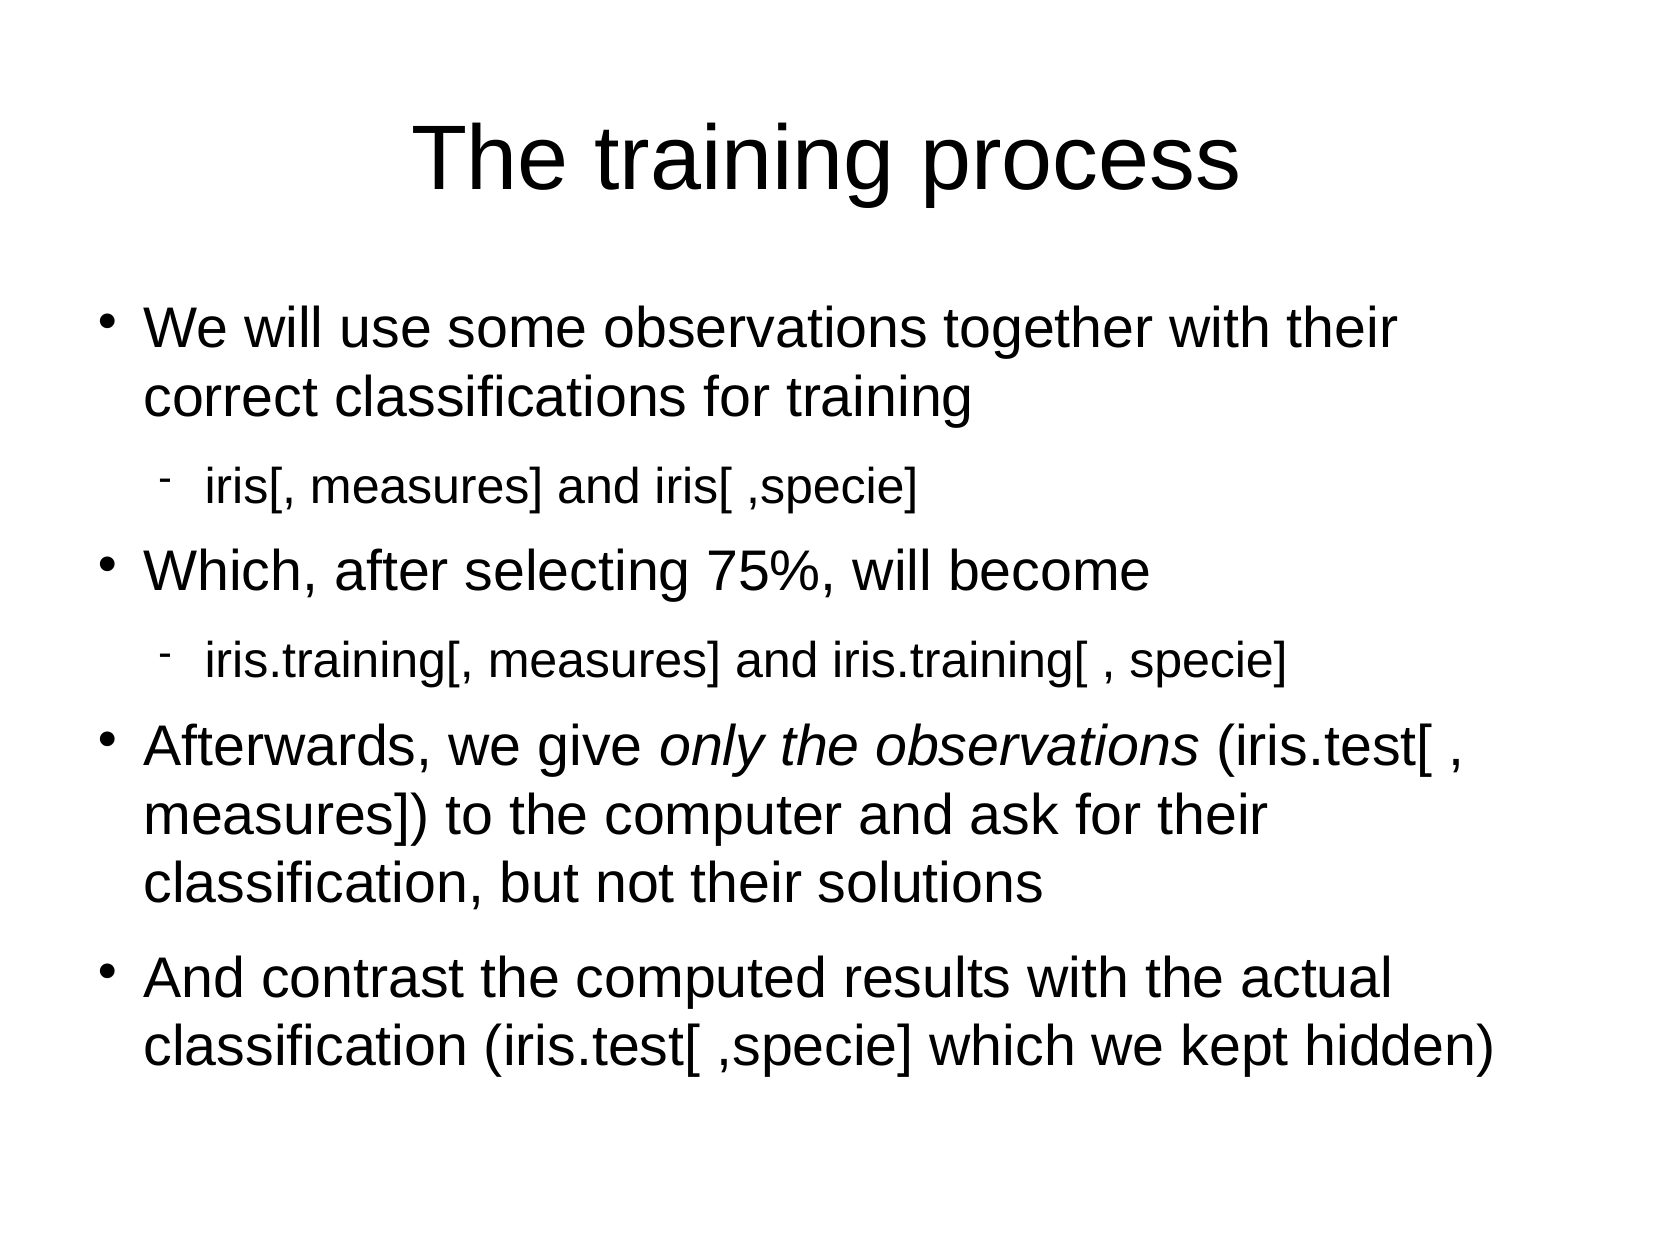

The training process
We will use some observations together with their correct classifications for training
iris[, measures] and iris[ ,specie]
Which, after selecting 75%, will become
iris.training[, measures] and iris.training[ , specie]
Afterwards, we give only the observations (iris.test[ , measures]) to the computer and ask for their classification, but not their solutions
And contrast the computed results with the actual classification (iris.test[ ,specie] which we kept hidden)